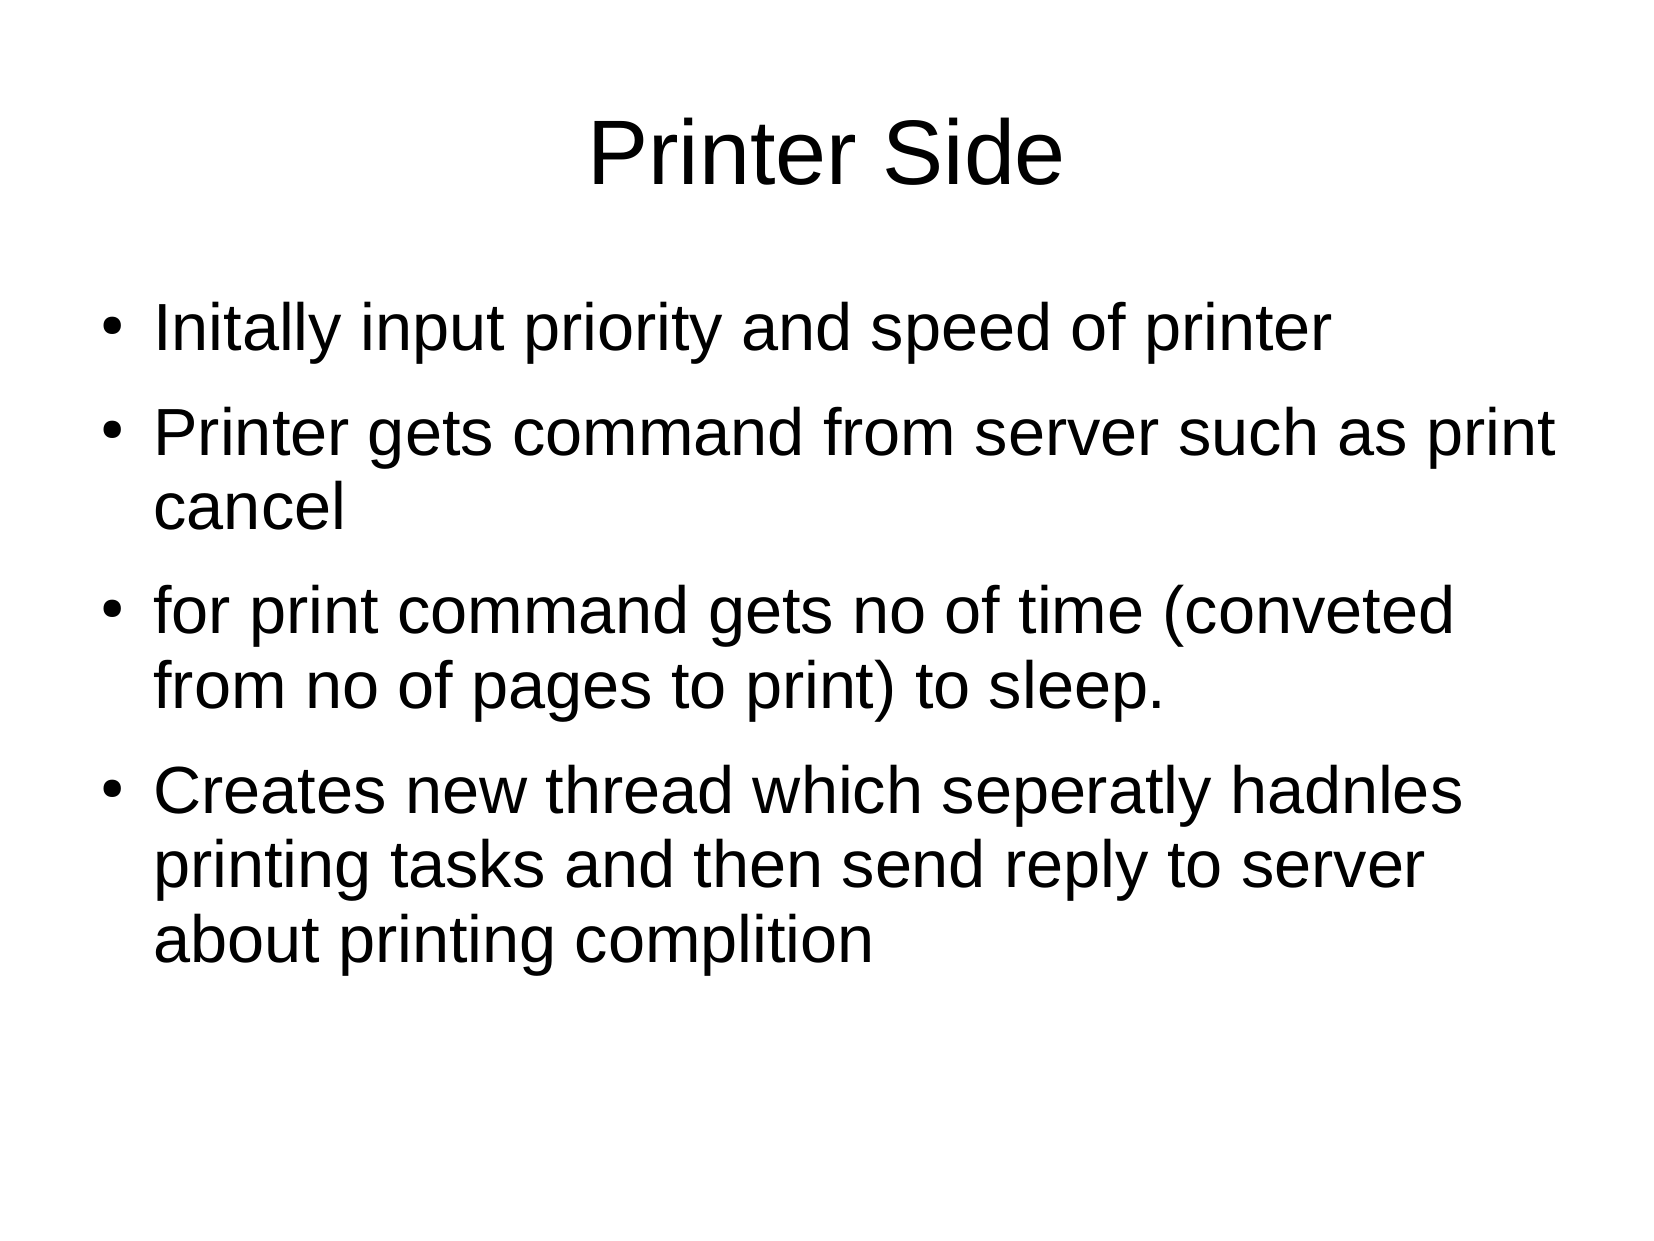

# Printer Side
Initally input priority and speed of printer
Printer gets command from server such as print cancel
for print command gets no of time (conveted from no of pages to print) to sleep.
Creates new thread which seperatly hadnles printing tasks and then send reply to server about printing complition